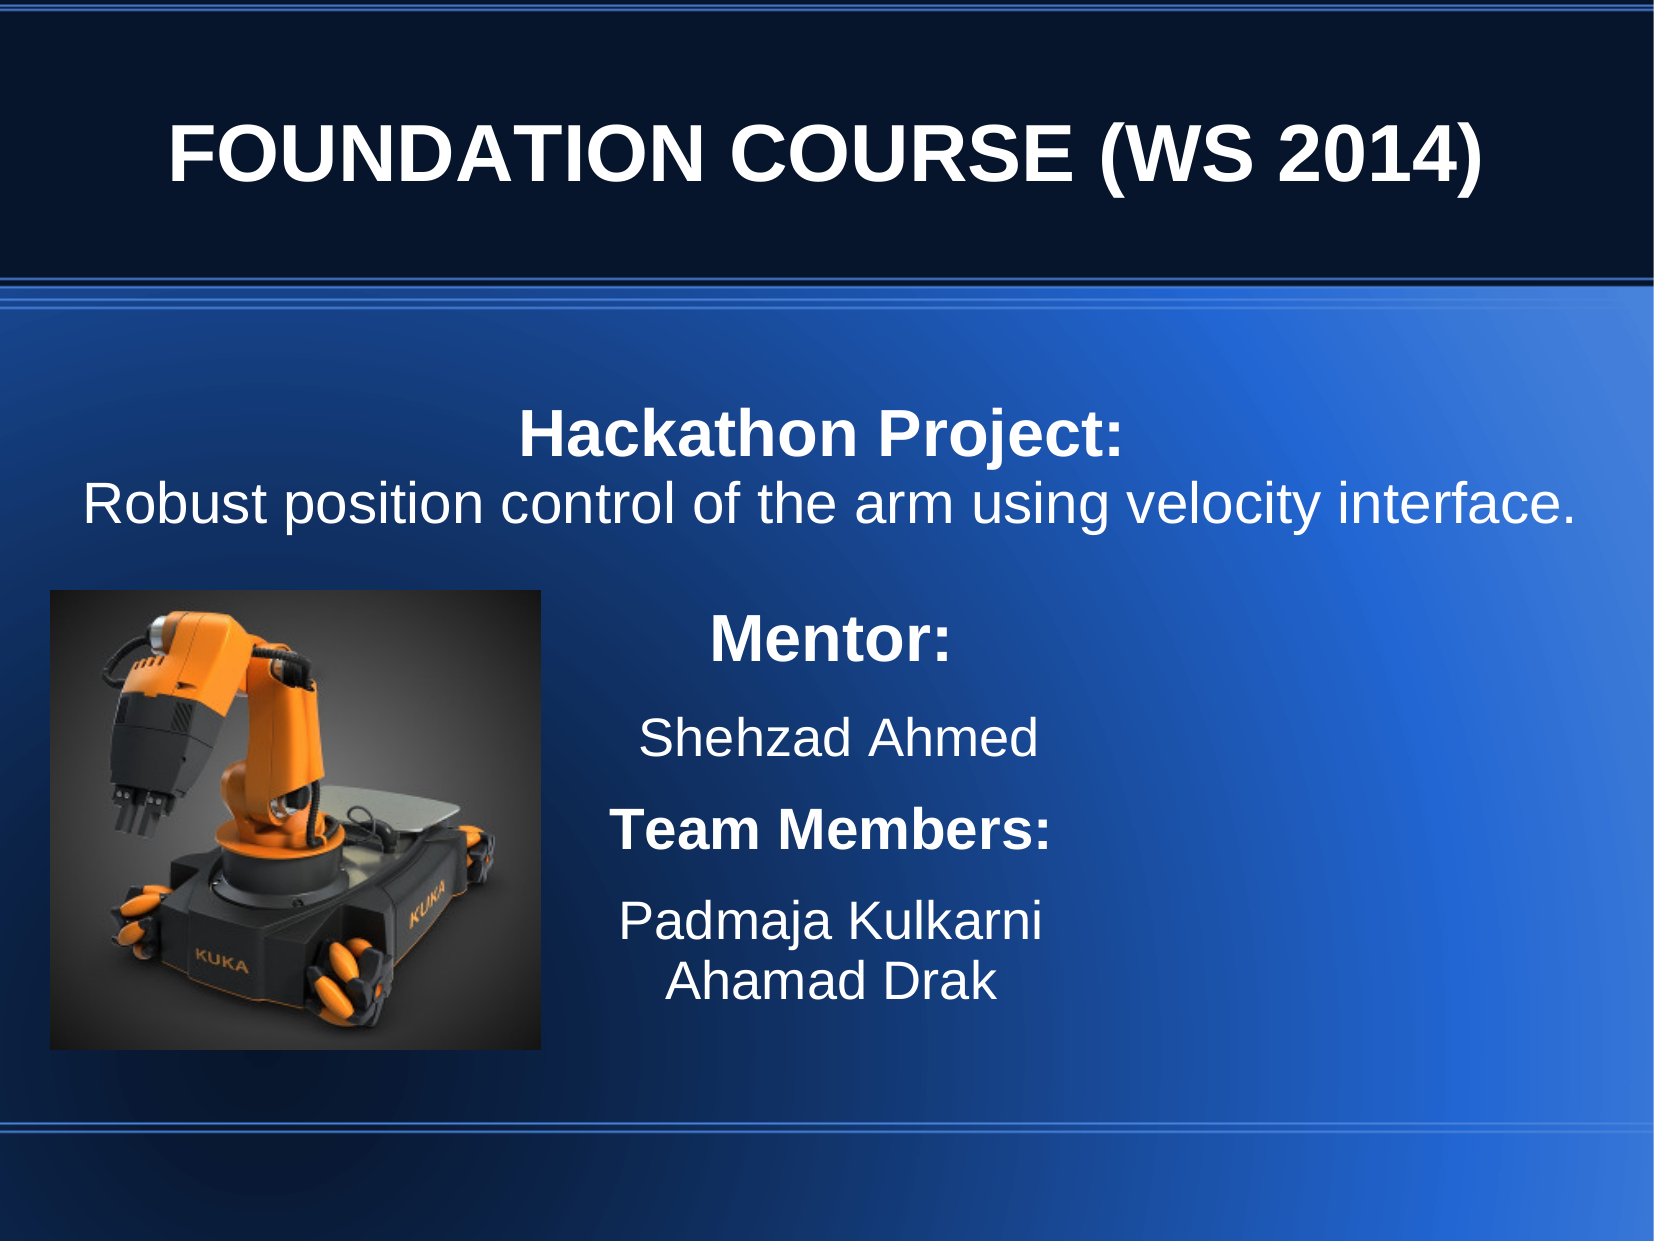

# FOUNDATION COURSE (WS 2014)
Hackathon Project:
Robust position control of the arm using velocity interface.
Mentor:
 Shehzad Ahmed
Team Members:
Padmaja Kulkarni
Ahamad Drak